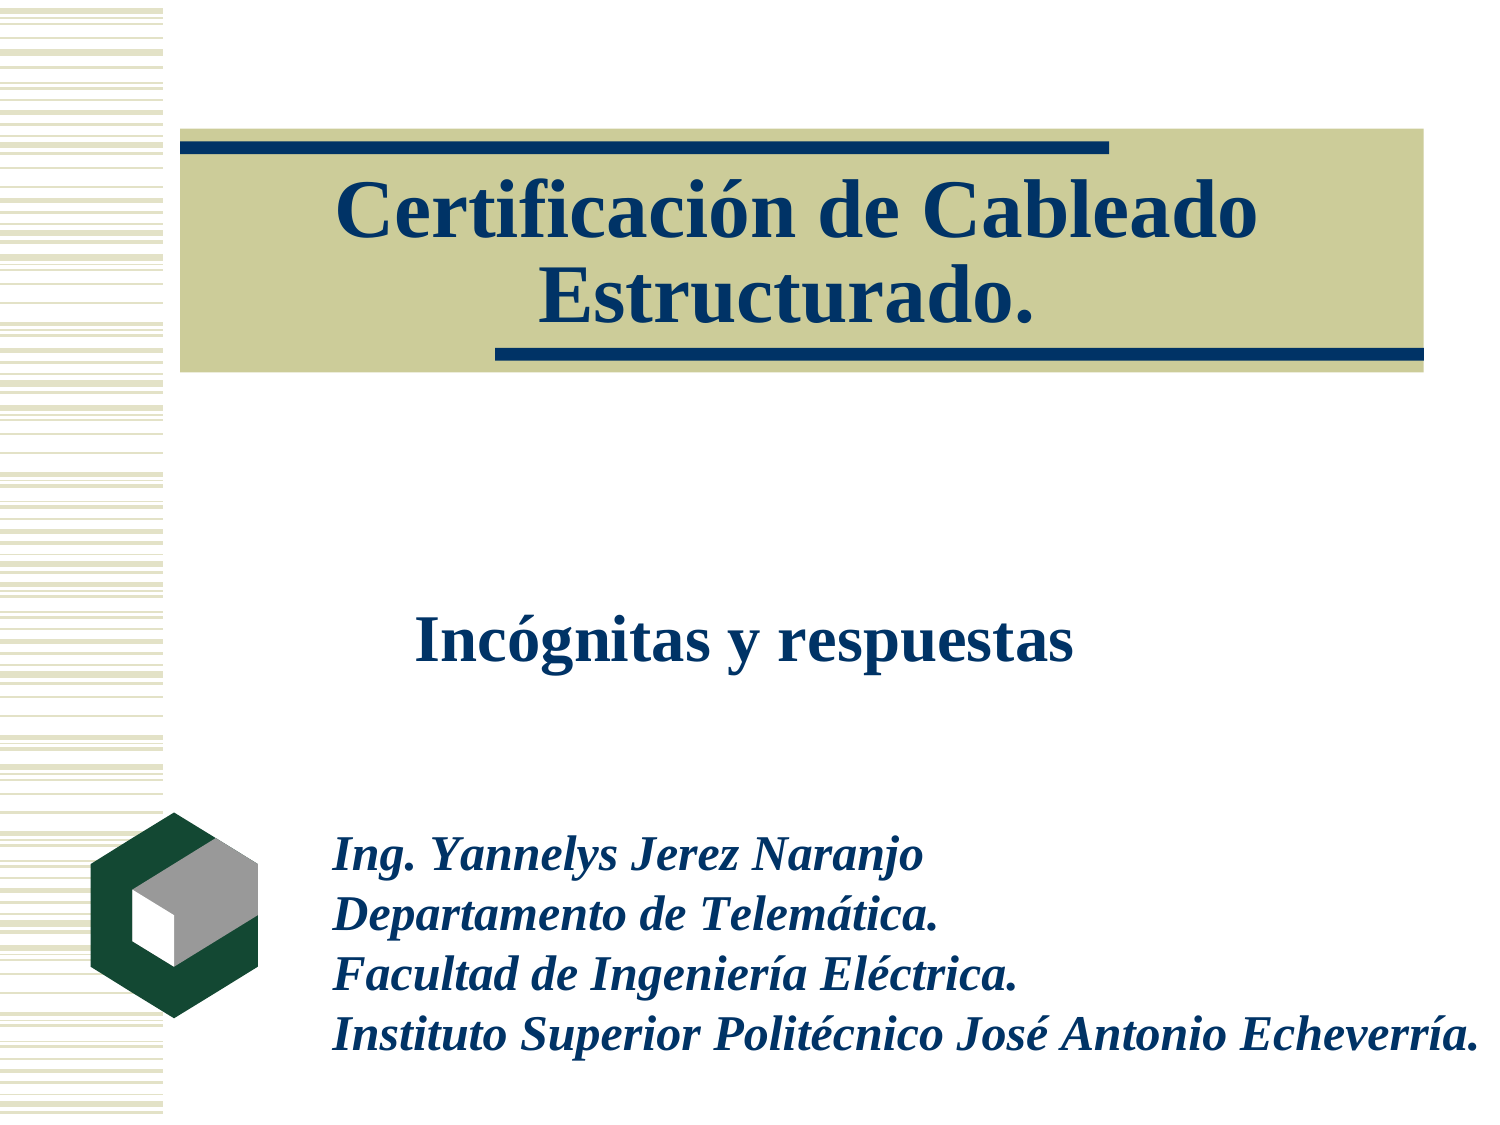

# Certificación de Cableado Estructurado.
Incógnitas y respuestas
Ing. Yannelys Jerez Naranjo
Departamento de Telemática.
Facultad de Ingeniería Eléctrica.
Instituto Superior Politécnico José Antonio Echeverría.